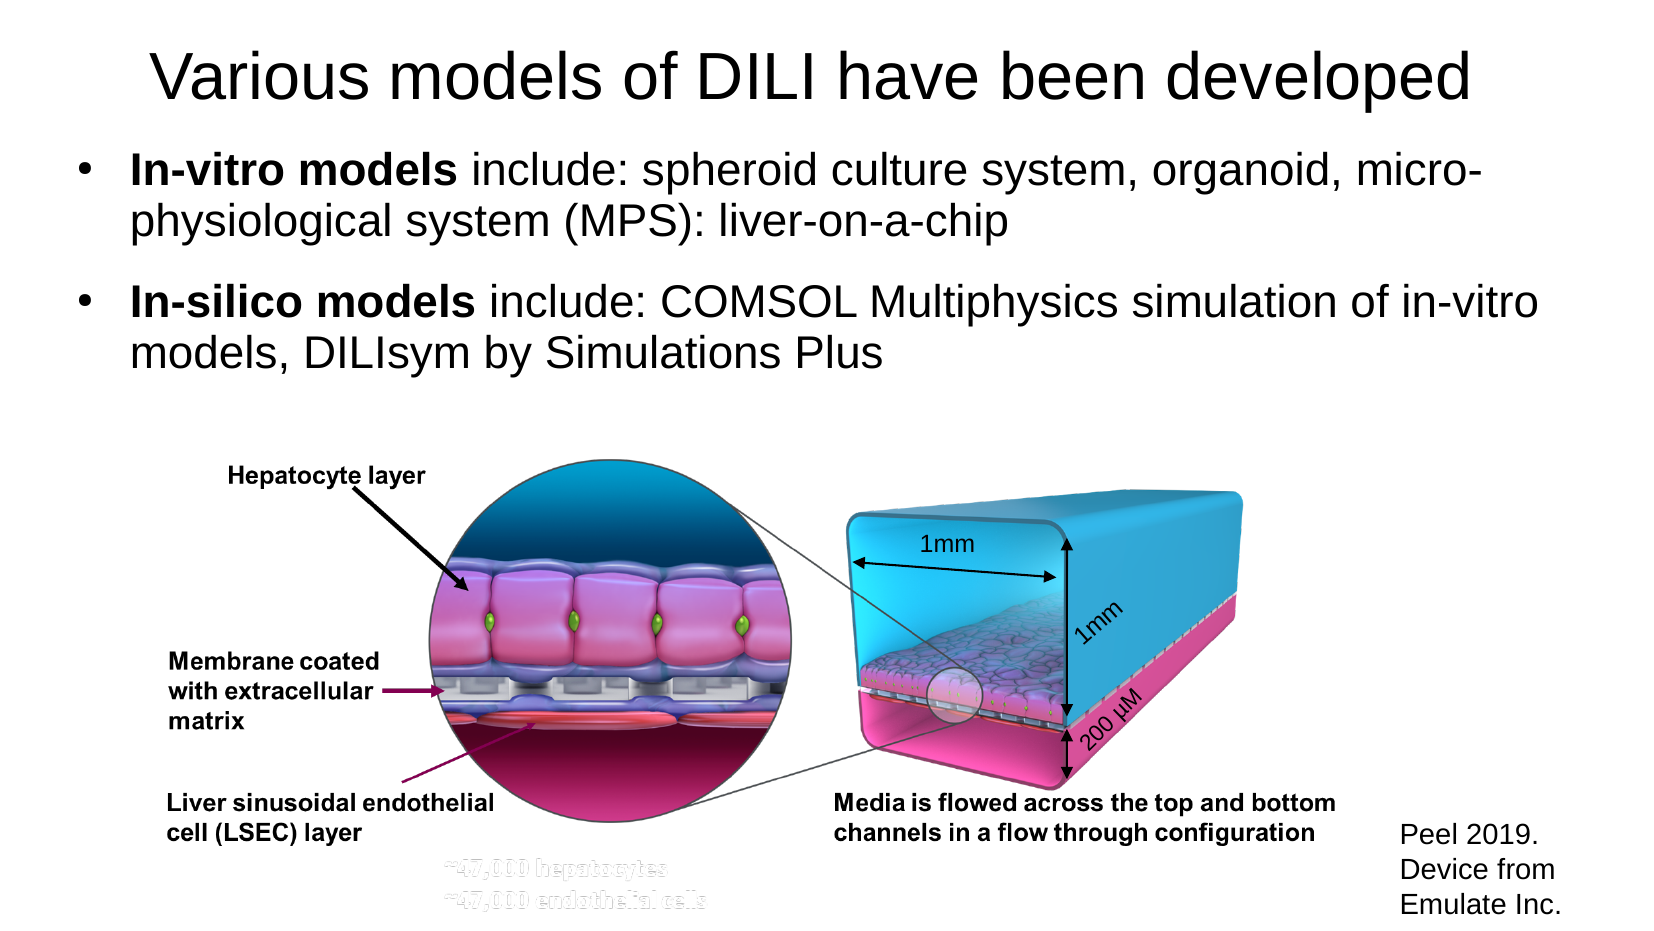

Various models of DILI have been developed
# In-vitro models include: spheroid culture system, organoid, micro-physiological system (MPS): liver-on-a-chip
In-silico models include: COMSOL Multiphysics simulation of in-vitro models, DILIsym by Simulations Plus
1mm
1mm
 200 µM
Peel 2019. Device from Emulate Inc.